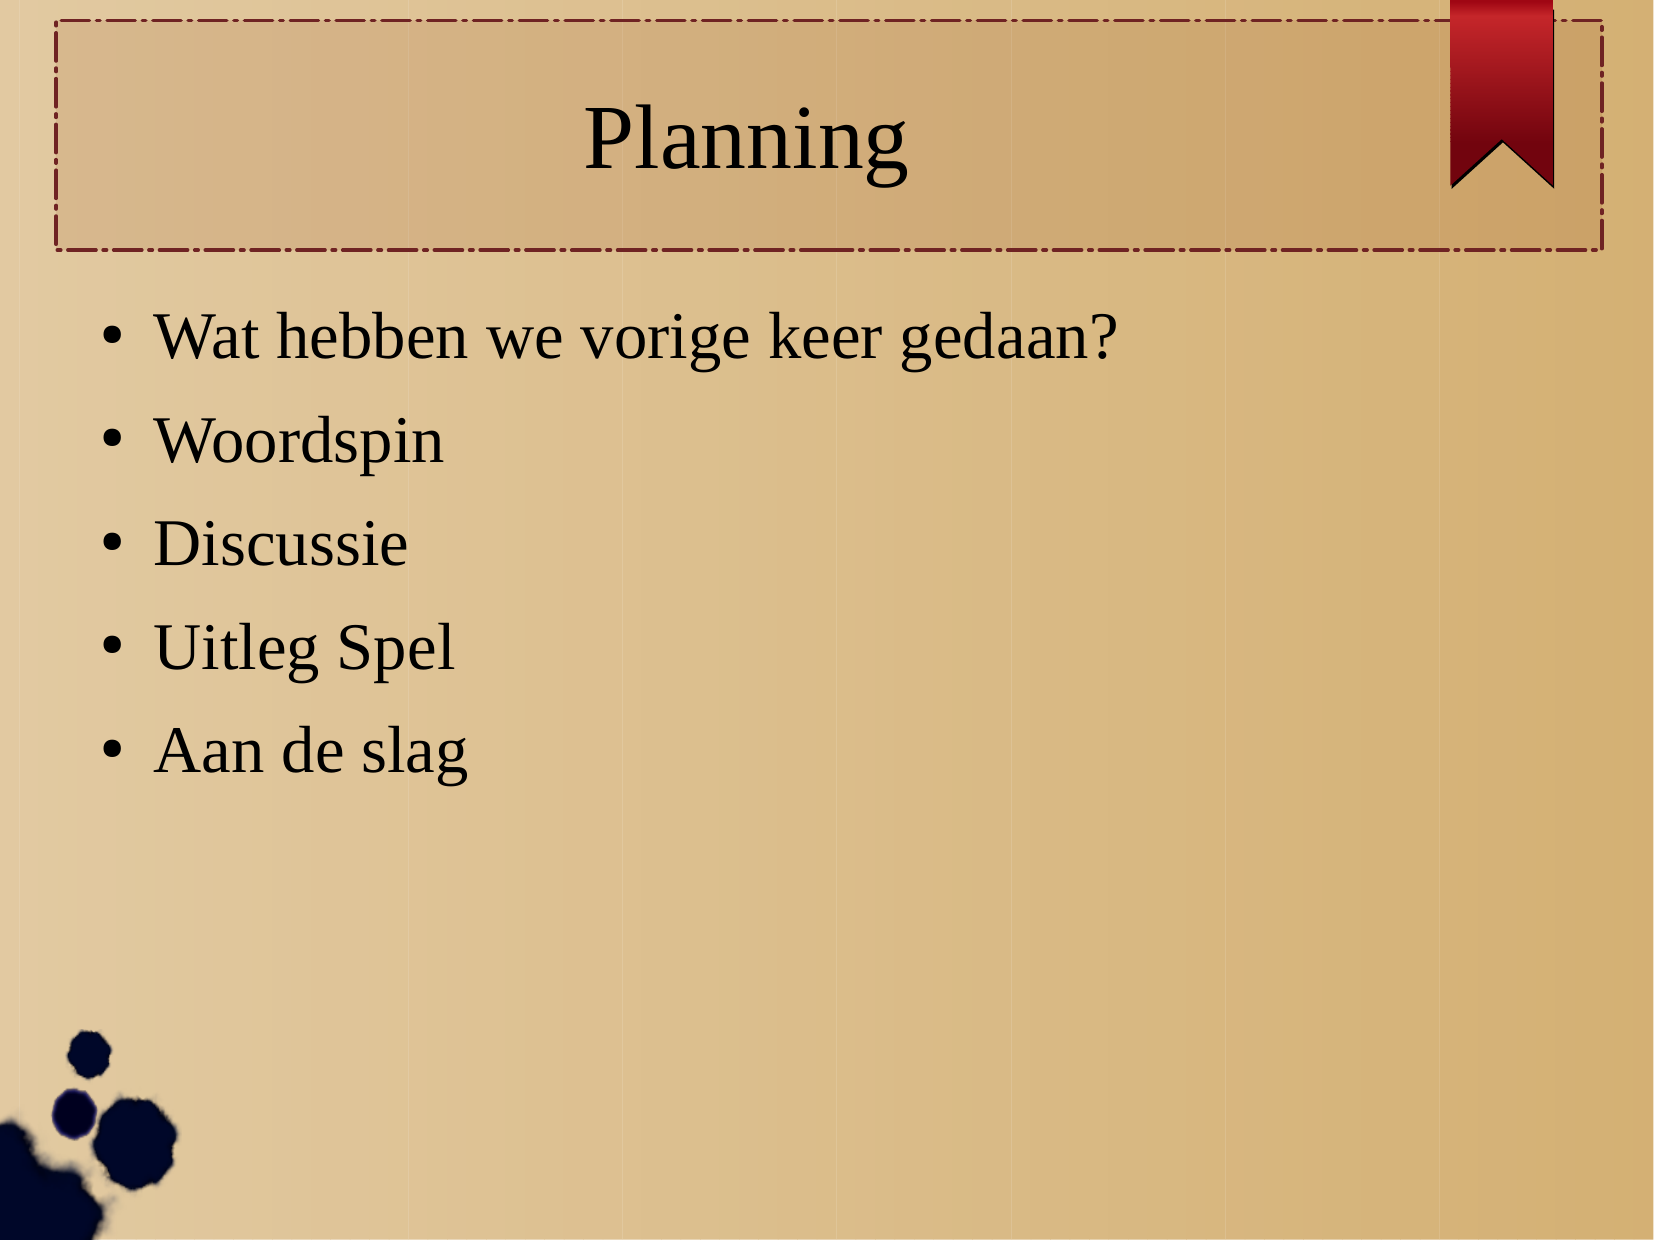

# Planning
Wat hebben we vorige keer gedaan?
Woordspin
Discussie
Uitleg Spel
Aan de slag